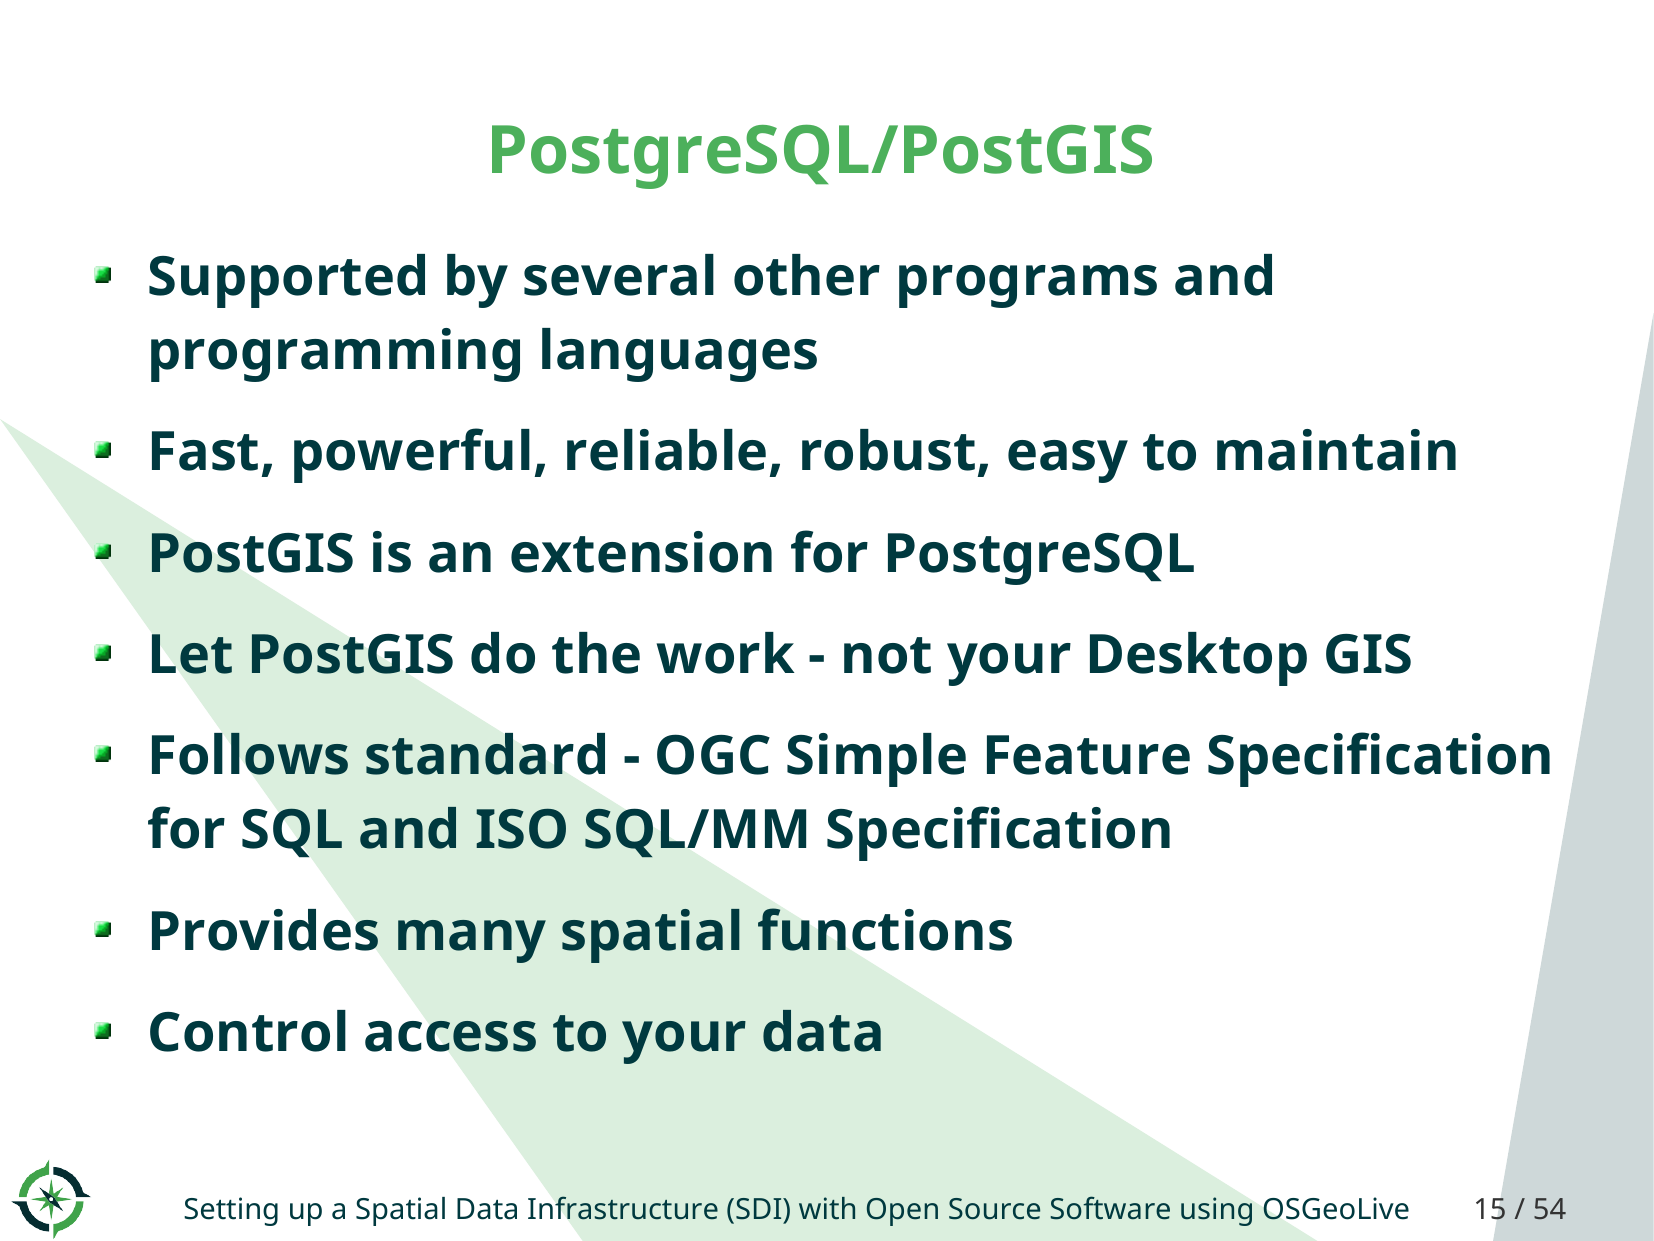

# PostgreSQL/PostGIS
Supported by several other programs and programming languages
Fast, powerful, reliable, robust, easy to maintain
PostGIS is an extension for PostgreSQL
Let PostGIS do the work - not your Desktop GIS
Follows standard - OGC Simple Feature Specification for SQL and ISO SQL/MM Specification
Provides many spatial functions
Control access to your data